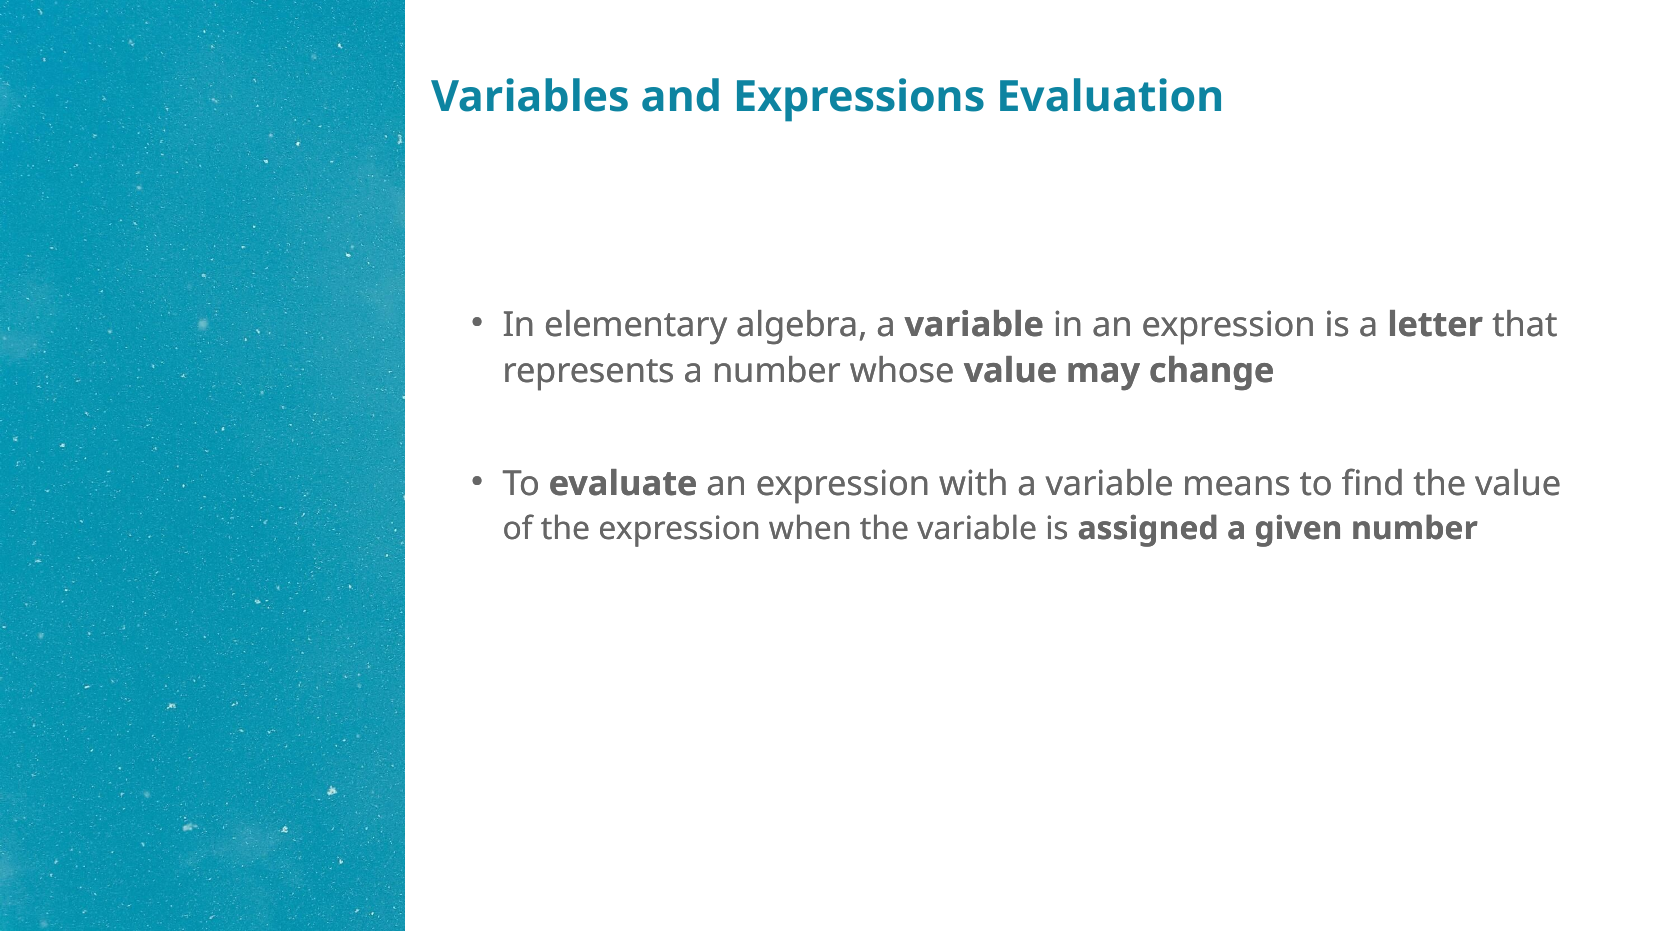

# Variables and Expressions Evaluation
In elementary algebra, a variable in an expression is a letter that represents a number whose value may change
To evaluate an expression with a variable means to find the value of the expression when the variable is assigned a given number
In elementary algebra, a variable in an expression is a letter that represents a number whose value may change
To evaluate an expression with a variable means to find the value of the expression when the variable is assigned a given number